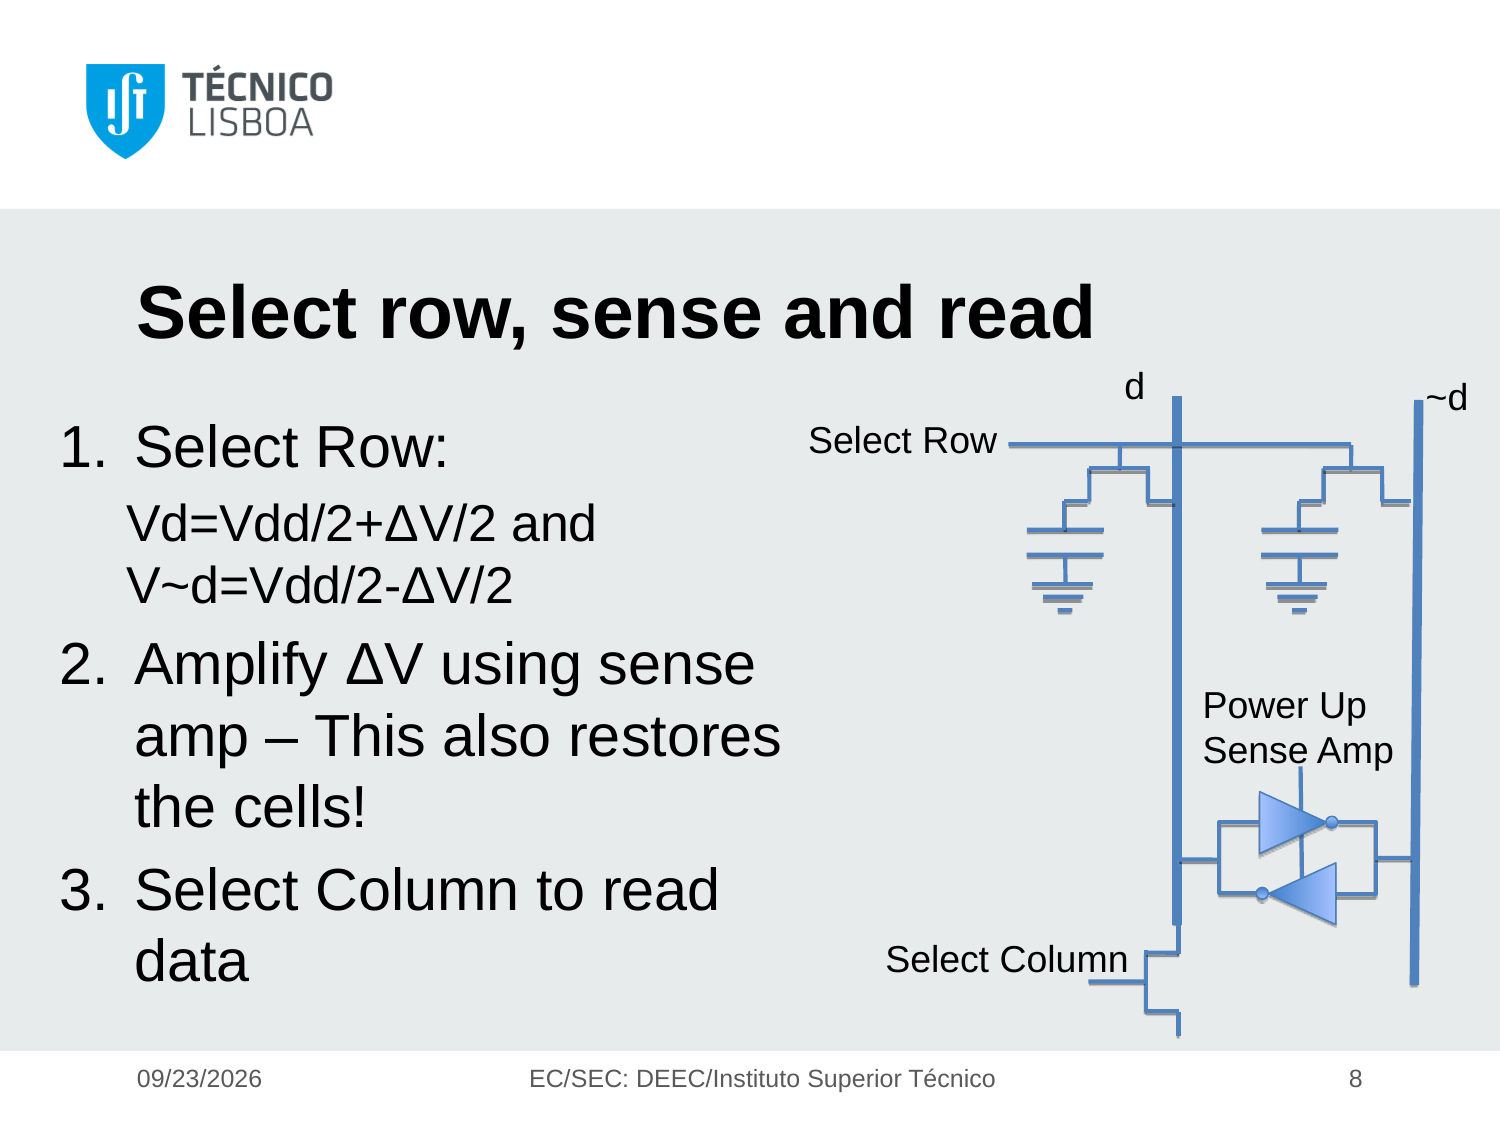

# Select row, sense and read
d
~d
Select Row:
Vd=Vdd/2+ΔV/2 and V~d=Vdd/2-ΔV/2
Amplify ΔV using sense amp – This also restores the cells!
Select Column to read data
Select Row
Power Up
Sense Amp
Select Column
EC/SEC: DEEC/Instituto Superior Técnico